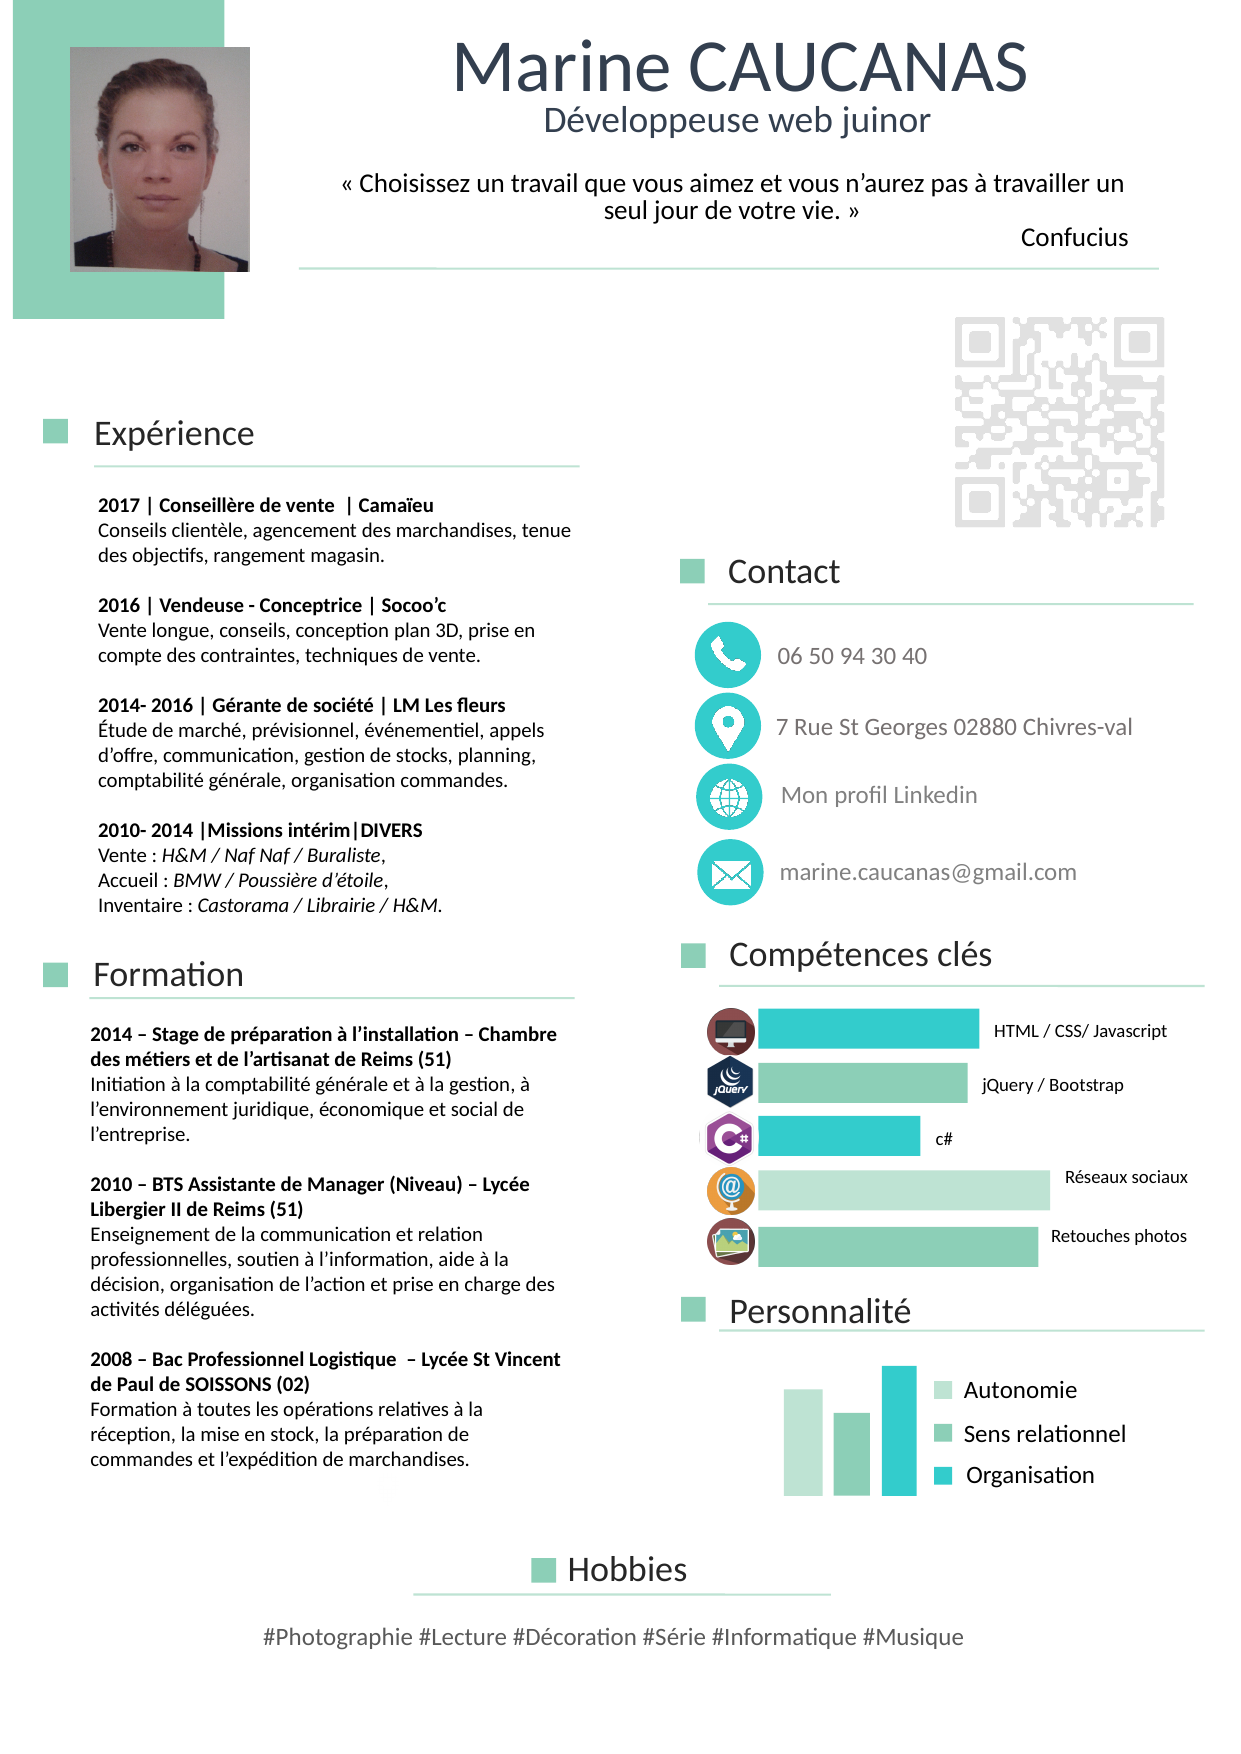

Marine CAUCANAS
Développeuse web juinor
« Choisissez un travail que vous aimez et vous n’aurez pas à travailler un seul jour de votre vie. »
				 Confucius
Expérience
2017 | Conseillère de vente | Camaïeu
Conseils clientèle, agencement des marchandises, tenue des objectifs, rangement magasin.
2016 | Vendeuse - Conceptrice | Socoo’c
Vente longue, conseils, conception plan 3D, prise en compte des contraintes, techniques de vente.
2014- 2016 | Gérante de société | LM Les fleurs
Étude de marché, prévisionnel, événementiel, appels d’offre, communication, gestion de stocks, planning, comptabilité générale, organisation commandes.
2010- 2014 |Missions intérim|DIVERS
Vente : H&M / Naf Naf / Buraliste,
Accueil : BMW / Poussière d’étoile,
Inventaire : Castorama / Librairie / H&M.
Contact
06 50 94 30 40
7 Rue St Georges 02880 Chivres-val
Mon profil Linkedin
marine.caucanas@gmail.com
Compétences clés
Formation
HTML / CSS/ Javascript
2014 – Stage de préparation à l’installation – Chambre des métiers et de l’artisanat de Reims (51)
Initiation à la comptabilité générale et à la gestion, à l’environnement juridique, économique et social de l’entreprise.
2010 – BTS Assistante de Manager (Niveau) – Lycée Libergier II de Reims (51)
Enseignement de la communication et relation professionnelles, soutien à l’information, aide à la décision, organisation de l’action et prise en charge des activités déléguées.
2008 – Bac Professionnel Logistique – Lycée St Vincent de Paul de SOISSONS (02)
Formation à toutes les opérations relatives à la réception, la mise en stock, la préparation de commandes et l’expédition de marchandises.
jQuery / Bootstrap
c#
Réseaux sociaux
Retouches photos
Personnalité
Autonomie
Sens relationnel
Organisation
Hobbies
#Photographie #Lecture #Décoration #Série #Informatique #Musique